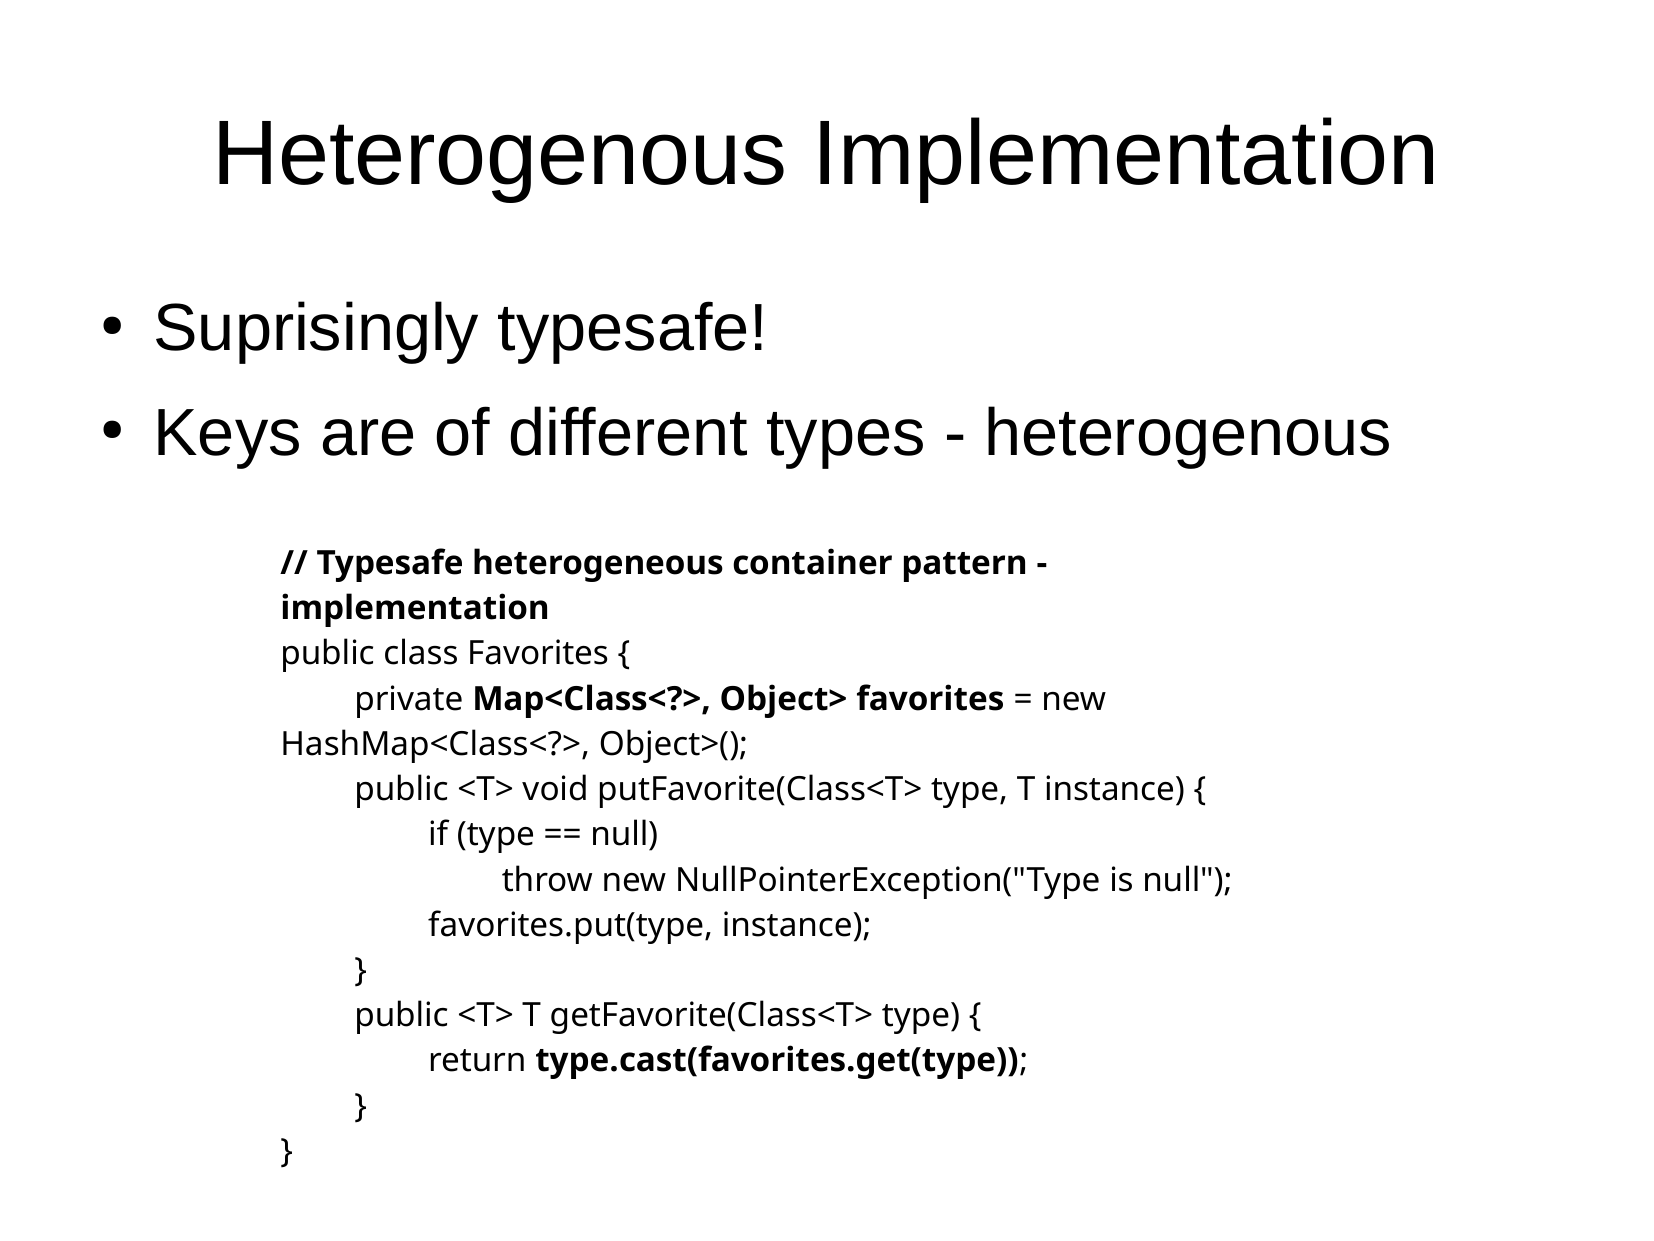

# Heterogenous Implementation
Suprisingly typesafe!
Keys are of different types - heterogenous
// Typesafe heterogeneous container pattern - implementation
public class Favorites {
	private Map<Class<?>, Object> favorites = new HashMap<Class<?>, Object>();
	public <T> void putFavorite(Class<T> type, T instance) {
		if (type == null)
			throw new NullPointerException("Type is null");
		favorites.put(type, instance);
	}
	public <T> T getFavorite(Class<T> type) {
		return type.cast(favorites.get(type));
	}
}